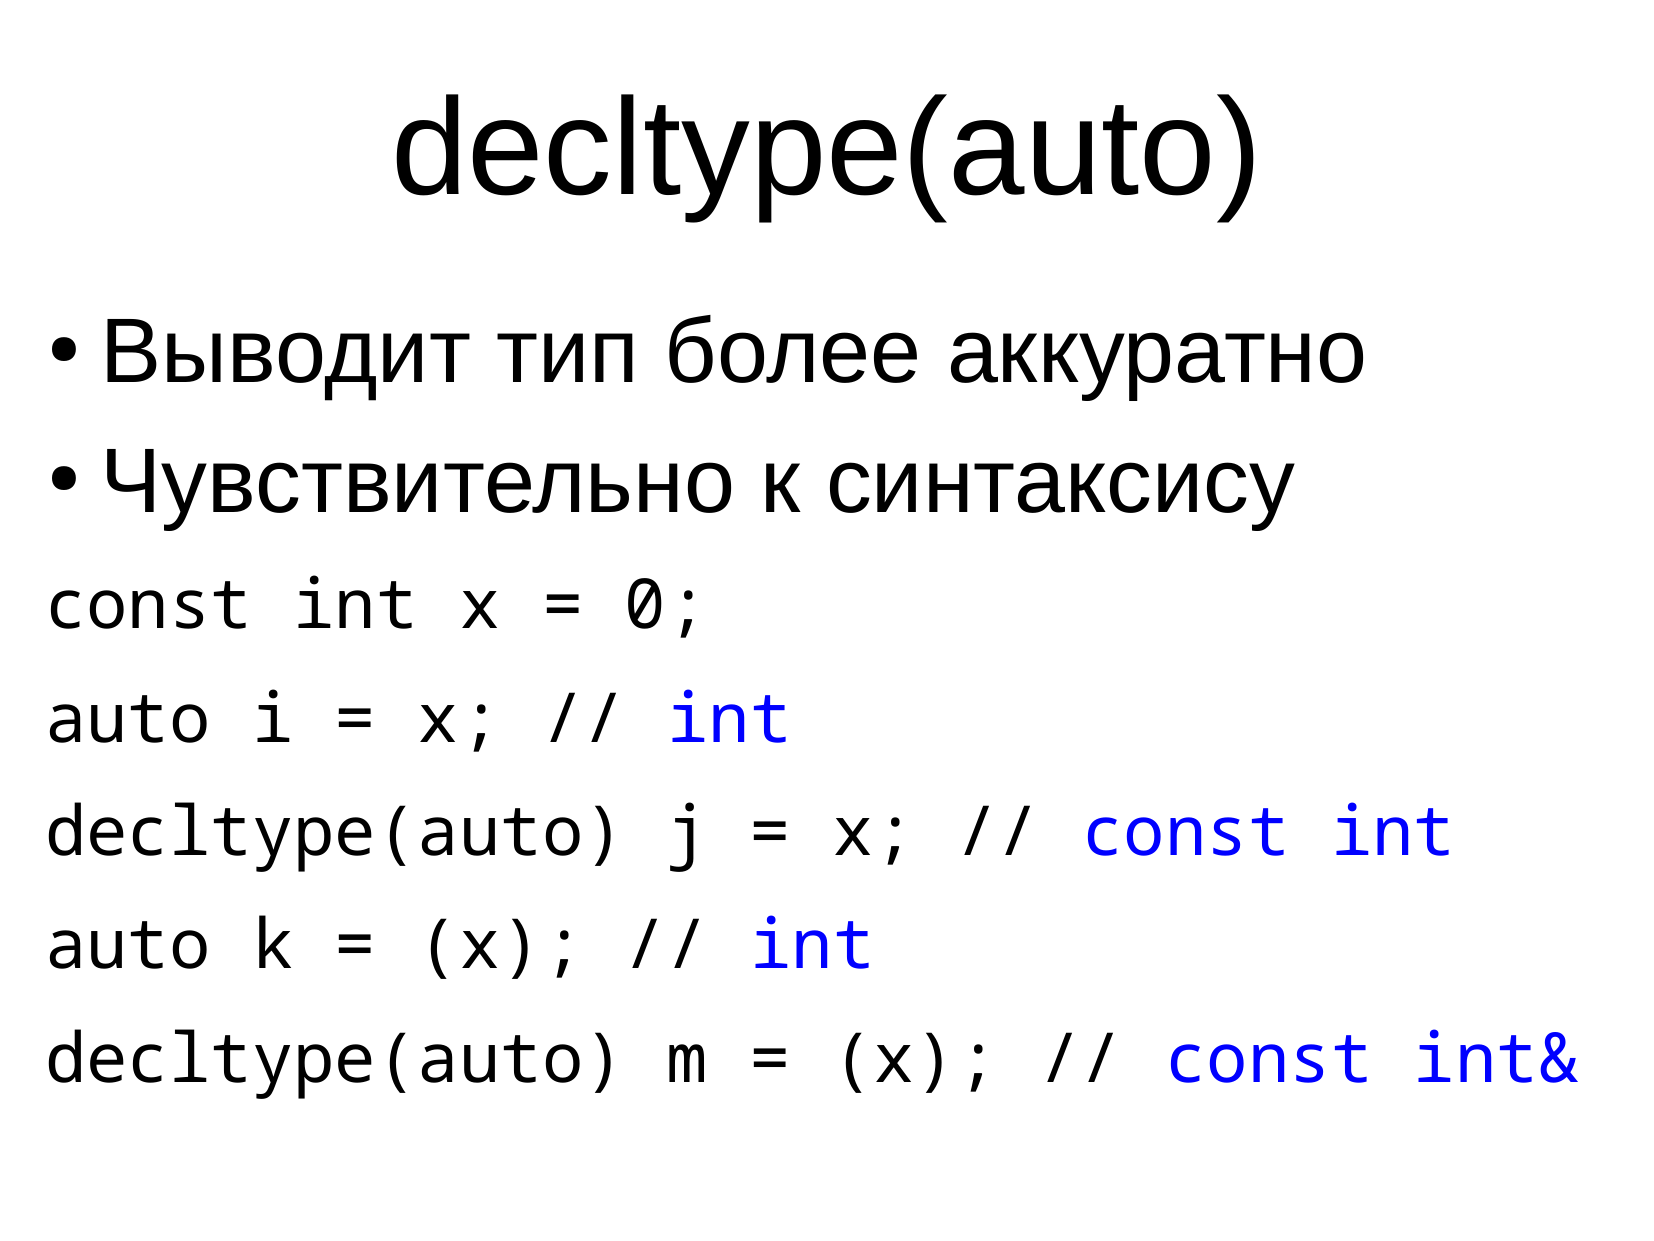

# decltype(auto)
Выводит тип более аккуратно
Чувствительно к синтаксису
const int x = 0;
auto i = x; // int
decltype(auto) j = x; // const int
auto k = (x); // int
decltype(auto) m = (x); // const int&